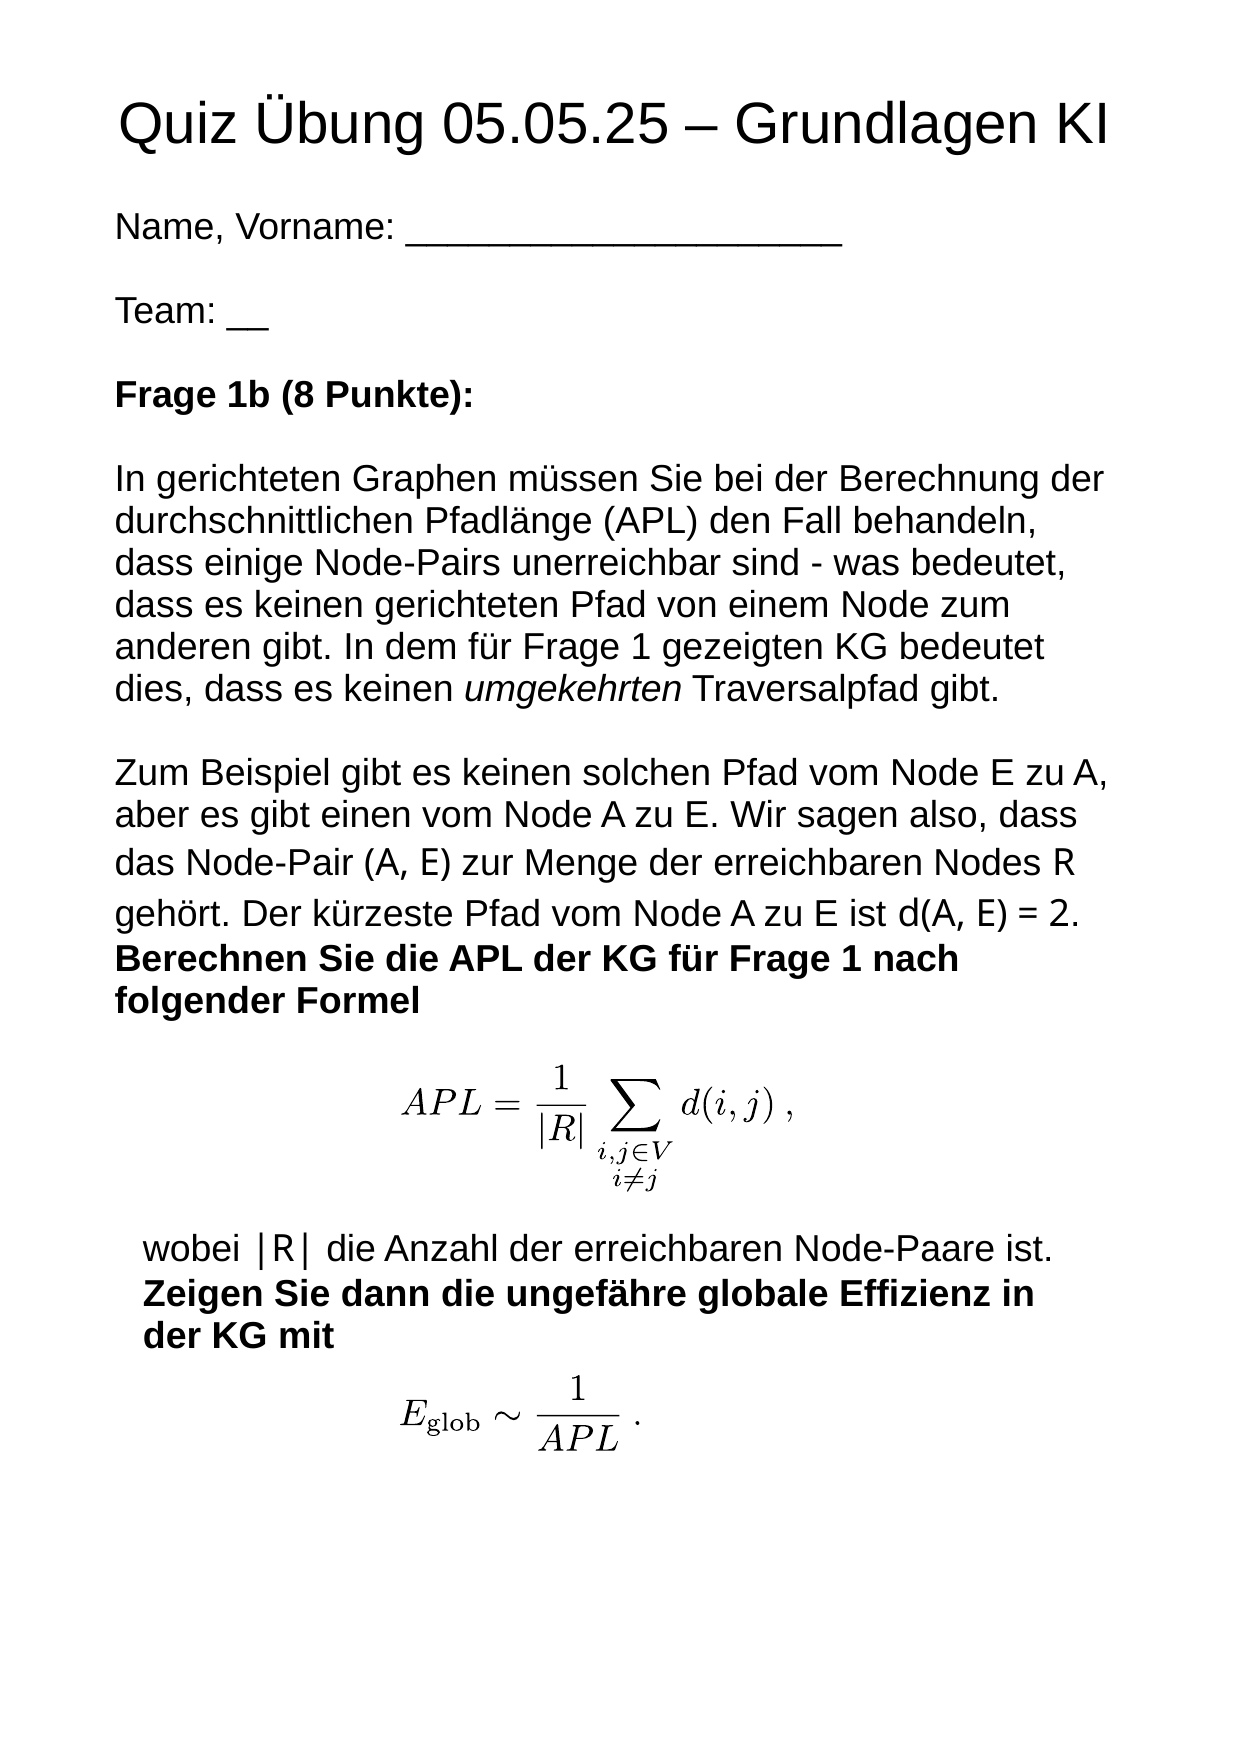

# Quiz Übung 05.05.25 – Grundlagen KI
Name, Vorname: _____________________
Team: __
Frage 1b (8 Punkte):
In gerichteten Graphen müssen Sie bei der Berechnung der durchschnittlichen Pfadlänge (APL) den Fall behandeln, dass einige Node-Pairs unerreichbar sind - was bedeutet, dass es keinen gerichteten Pfad von einem Node zum anderen gibt. In dem für Frage 1 gezeigten KG bedeutet dies, dass es keinen umgekehrten Traversalpfad gibt.
Zum Beispiel gibt es keinen solchen Pfad vom Node E zu A, aber es gibt einen vom Node A zu E. Wir sagen also, dass das Node-Pair (A, E) zur Menge der erreichbaren Nodes R gehört. Der kürzeste Pfad vom Node A zu E ist d(A, E) = 2. Berechnen Sie die APL der KG für Frage 1 nach folgender Formel
wobei |R| die Anzahl der erreichbaren Node-Paare ist. Zeigen Sie dann die ungefähre globale Effizienz in der KG mit